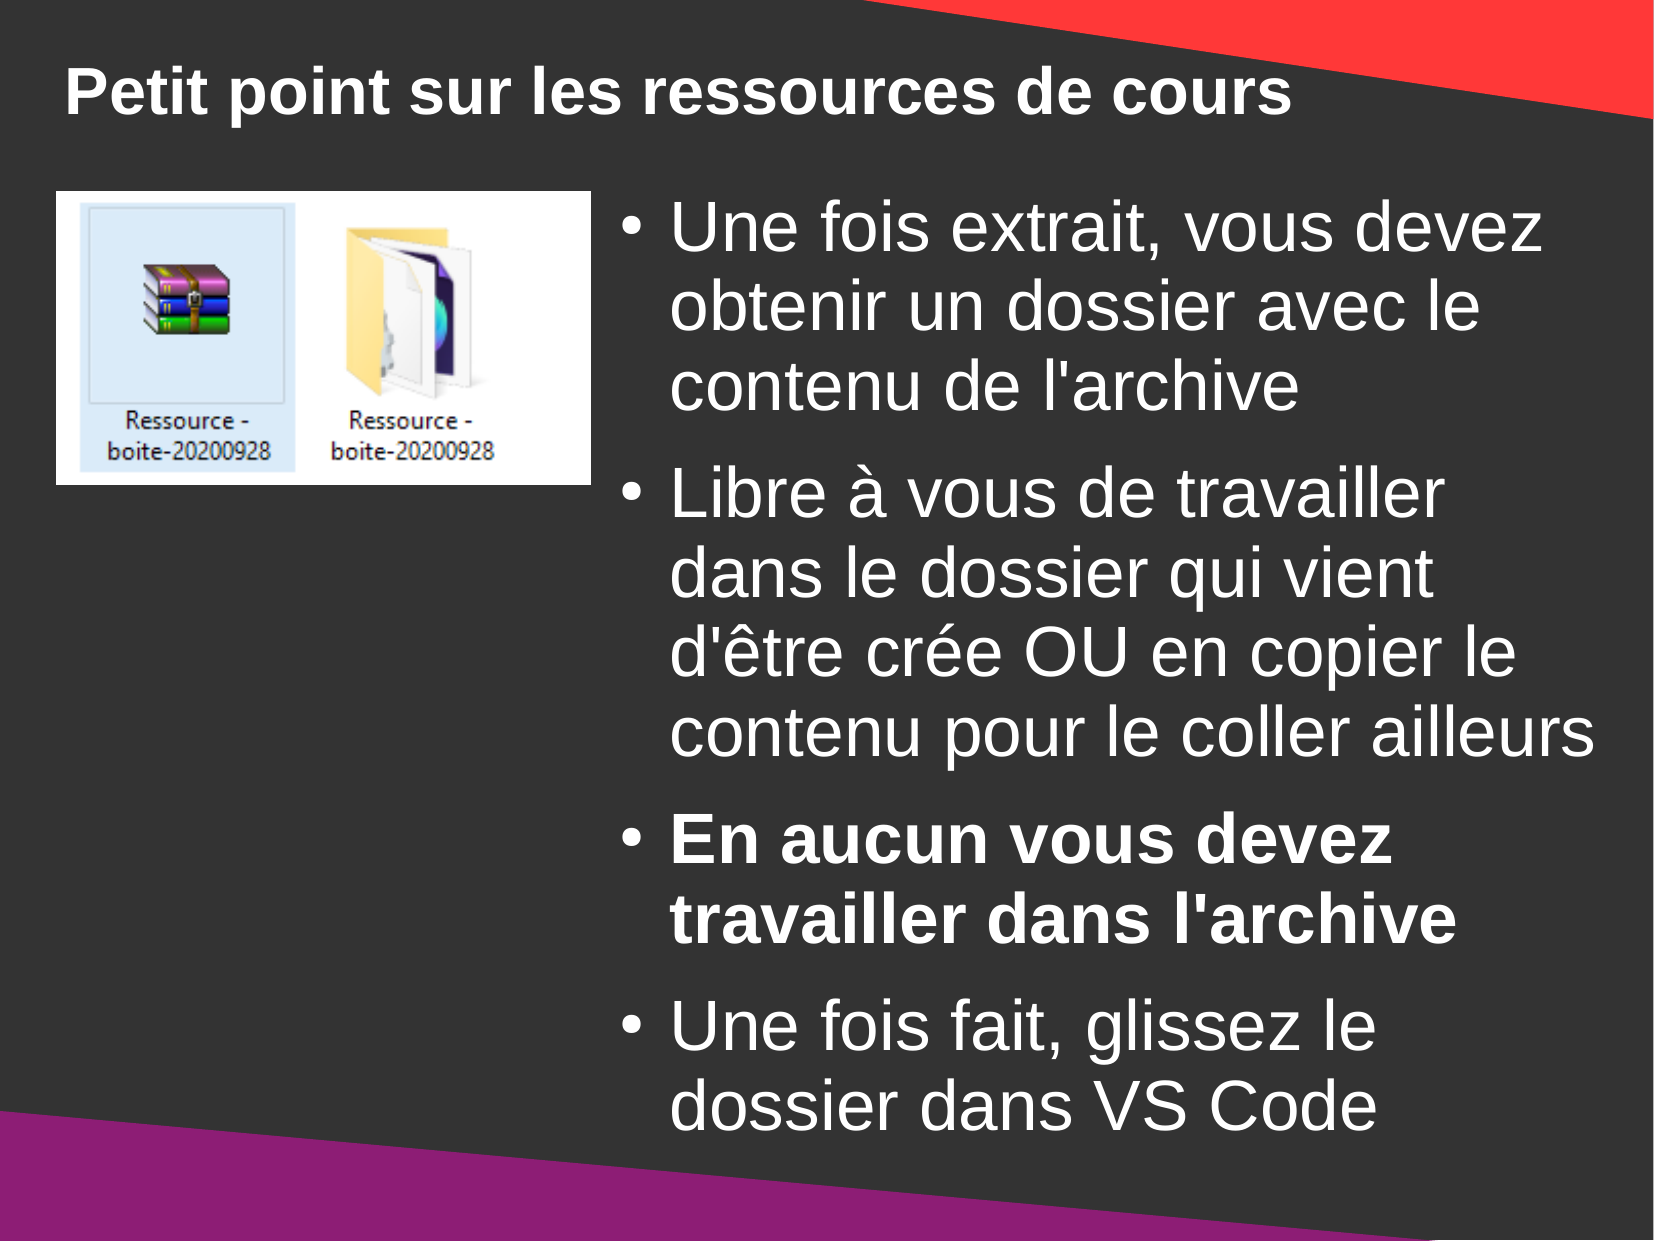

# Petit point sur les ressources de cours
Une fois extrait, vous devez obtenir un dossier avec le contenu de l'archive
Libre à vous de travailler dans le dossier qui vient d'être crée OU en copier le contenu pour le coller ailleurs
En aucun vous devez travailler dans l'archive
Une fois fait, glissez le dossier dans VS Code